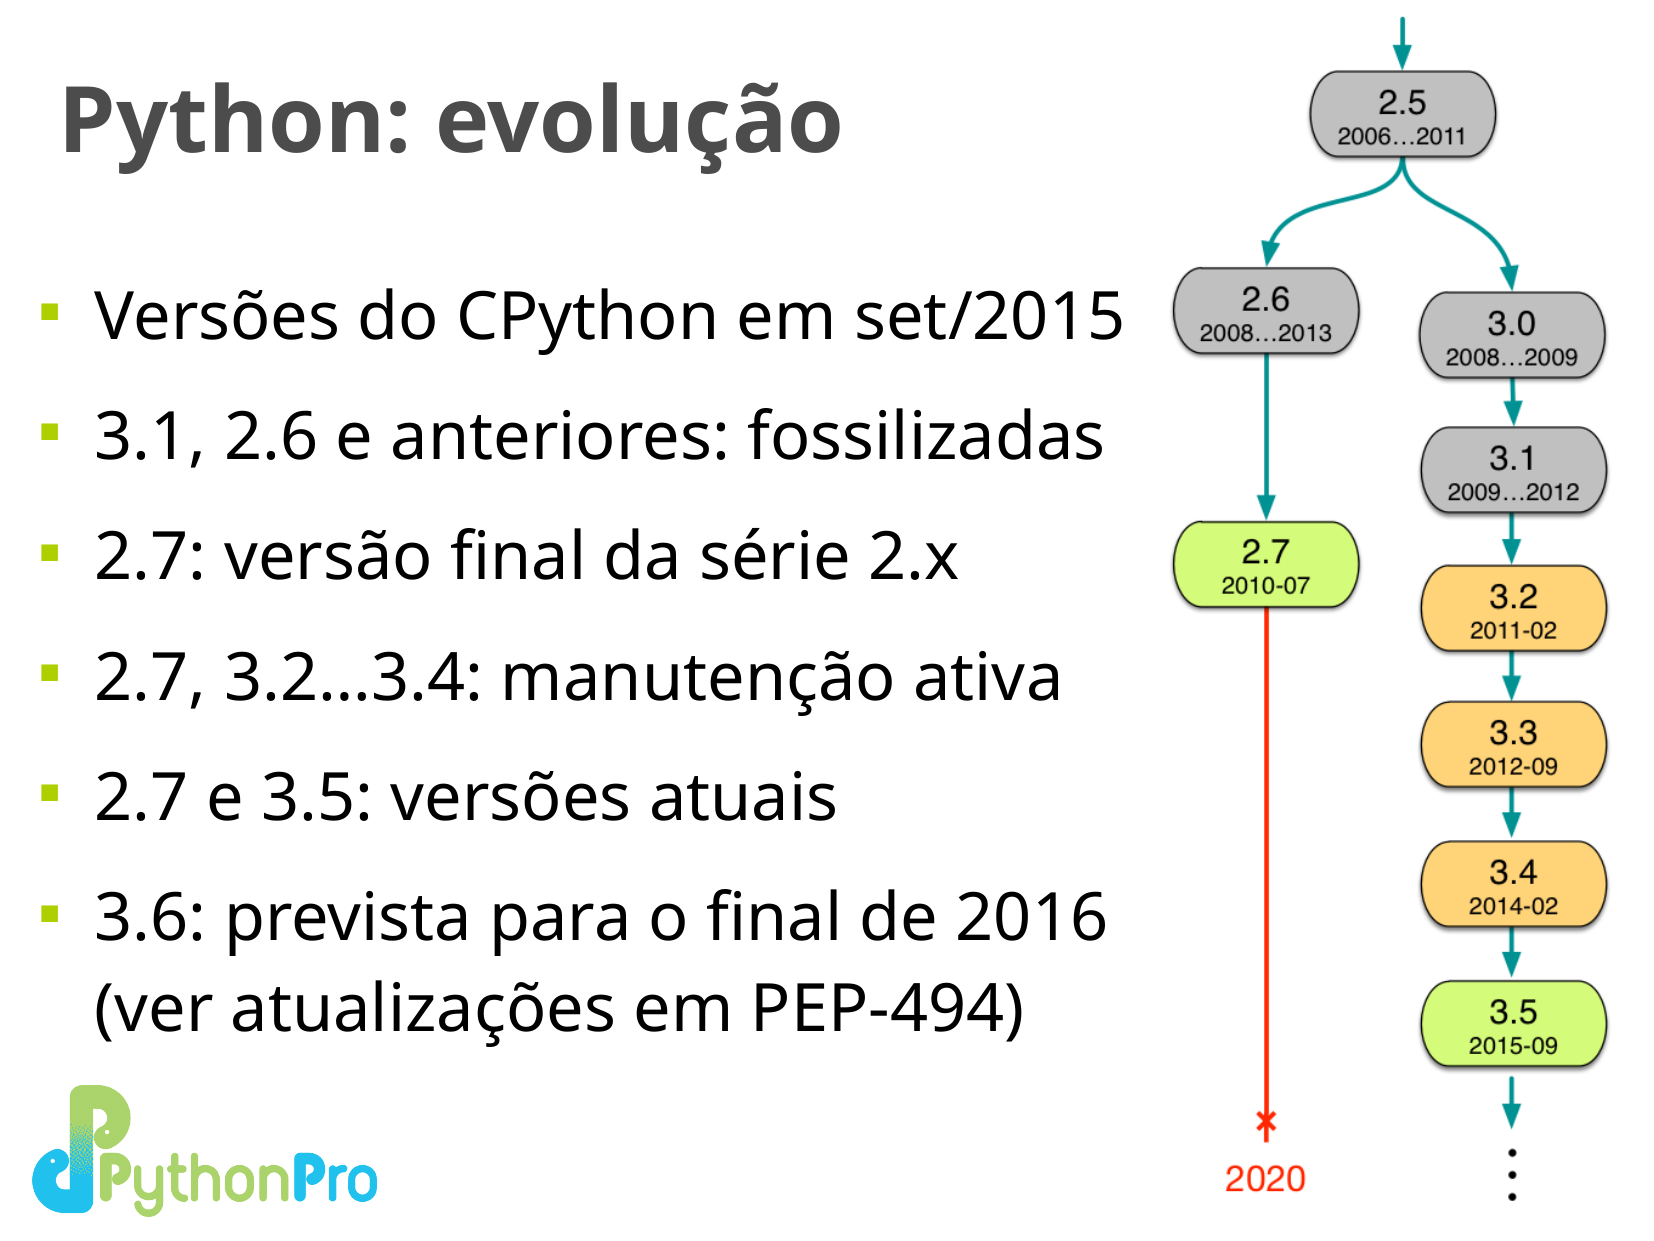

Python: evolução
# Versões do CPython em set/2015
3.1, 2.6 e anteriores: fossilizadas
2.7: versão final da série 2.x
2.7, 3.2…3.4: manutenção ativa
2.7 e 3.5: versões atuais
3.6: prevista para o final de 2016 (ver atualizações em PEP-494)